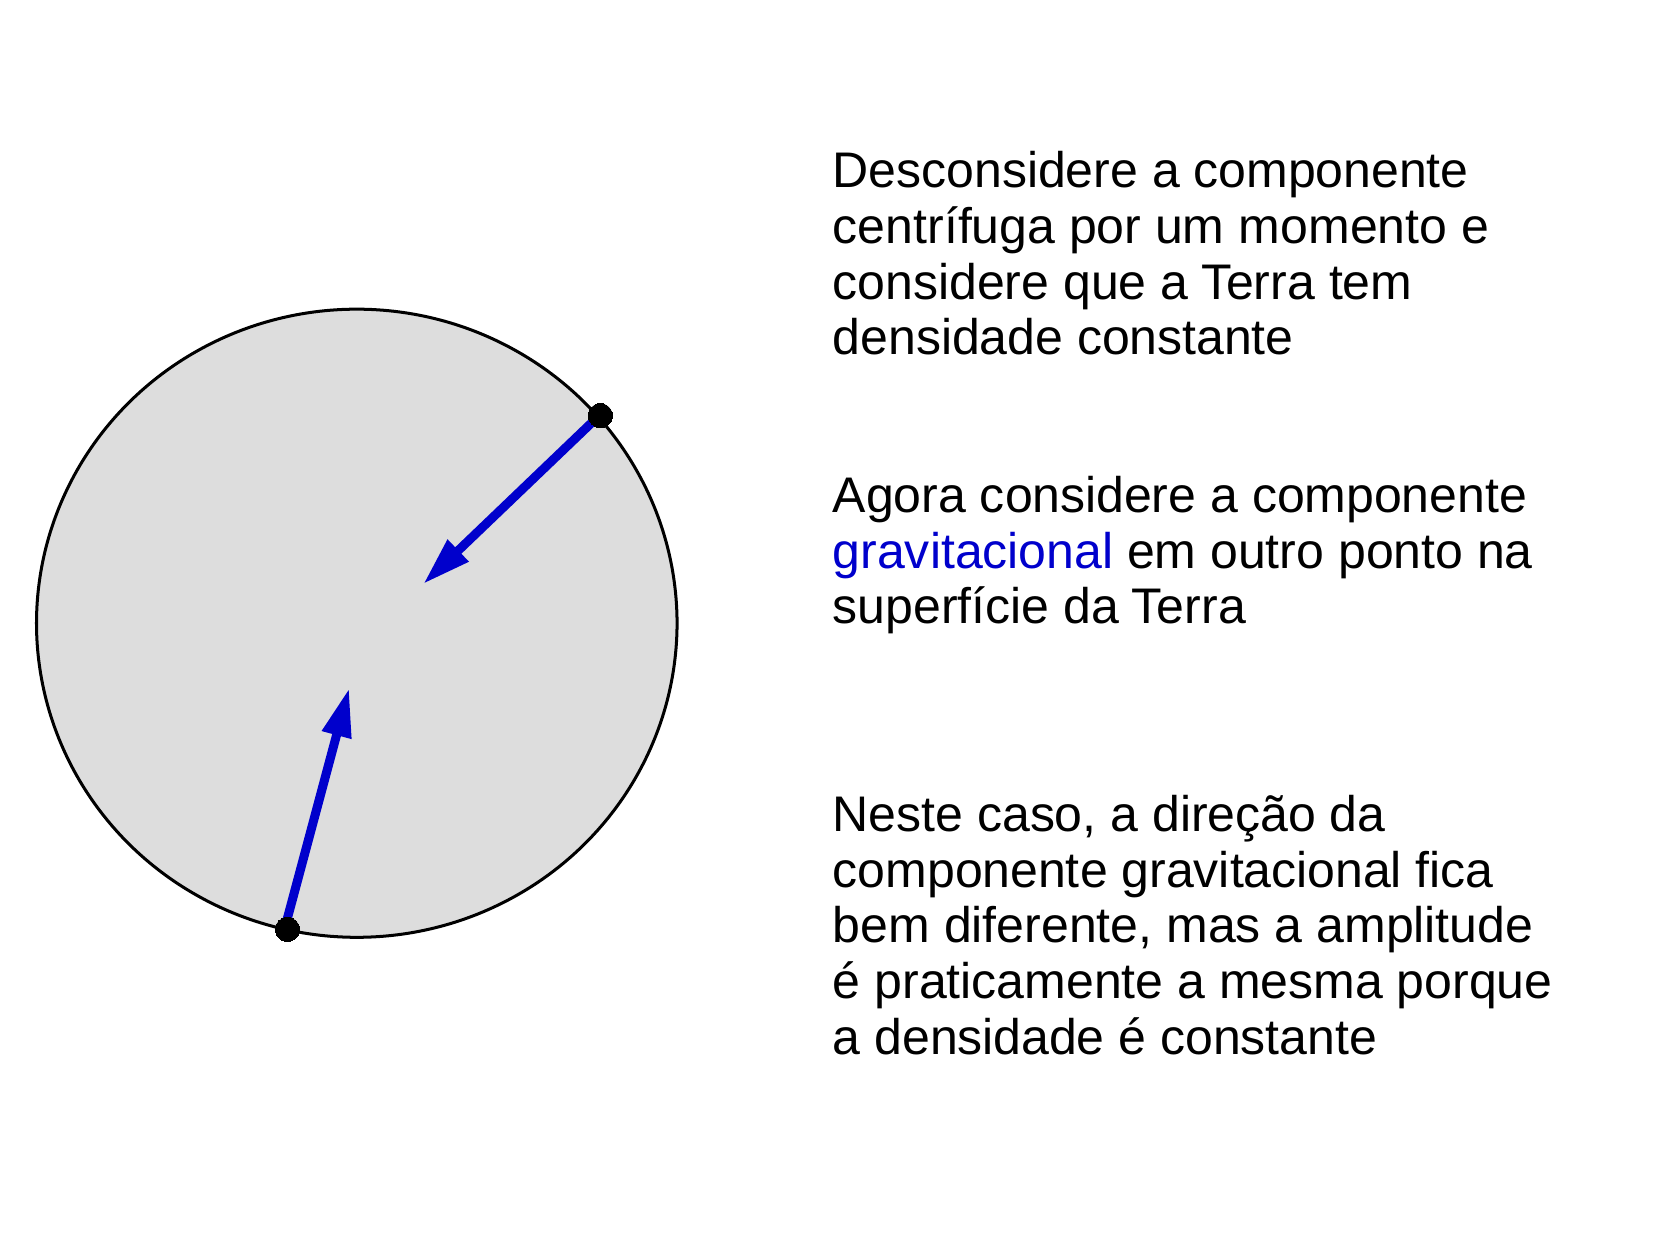

Desconsidere a componente centrífuga por um momento e considere que a Terra tem densidade constante
Agora considere a componente gravitacional em outro ponto na superfície da Terra
Neste caso, a direção da componente gravitacional fica bem diferente, mas a amplitude é praticamente a mesma porque a densidade é constante